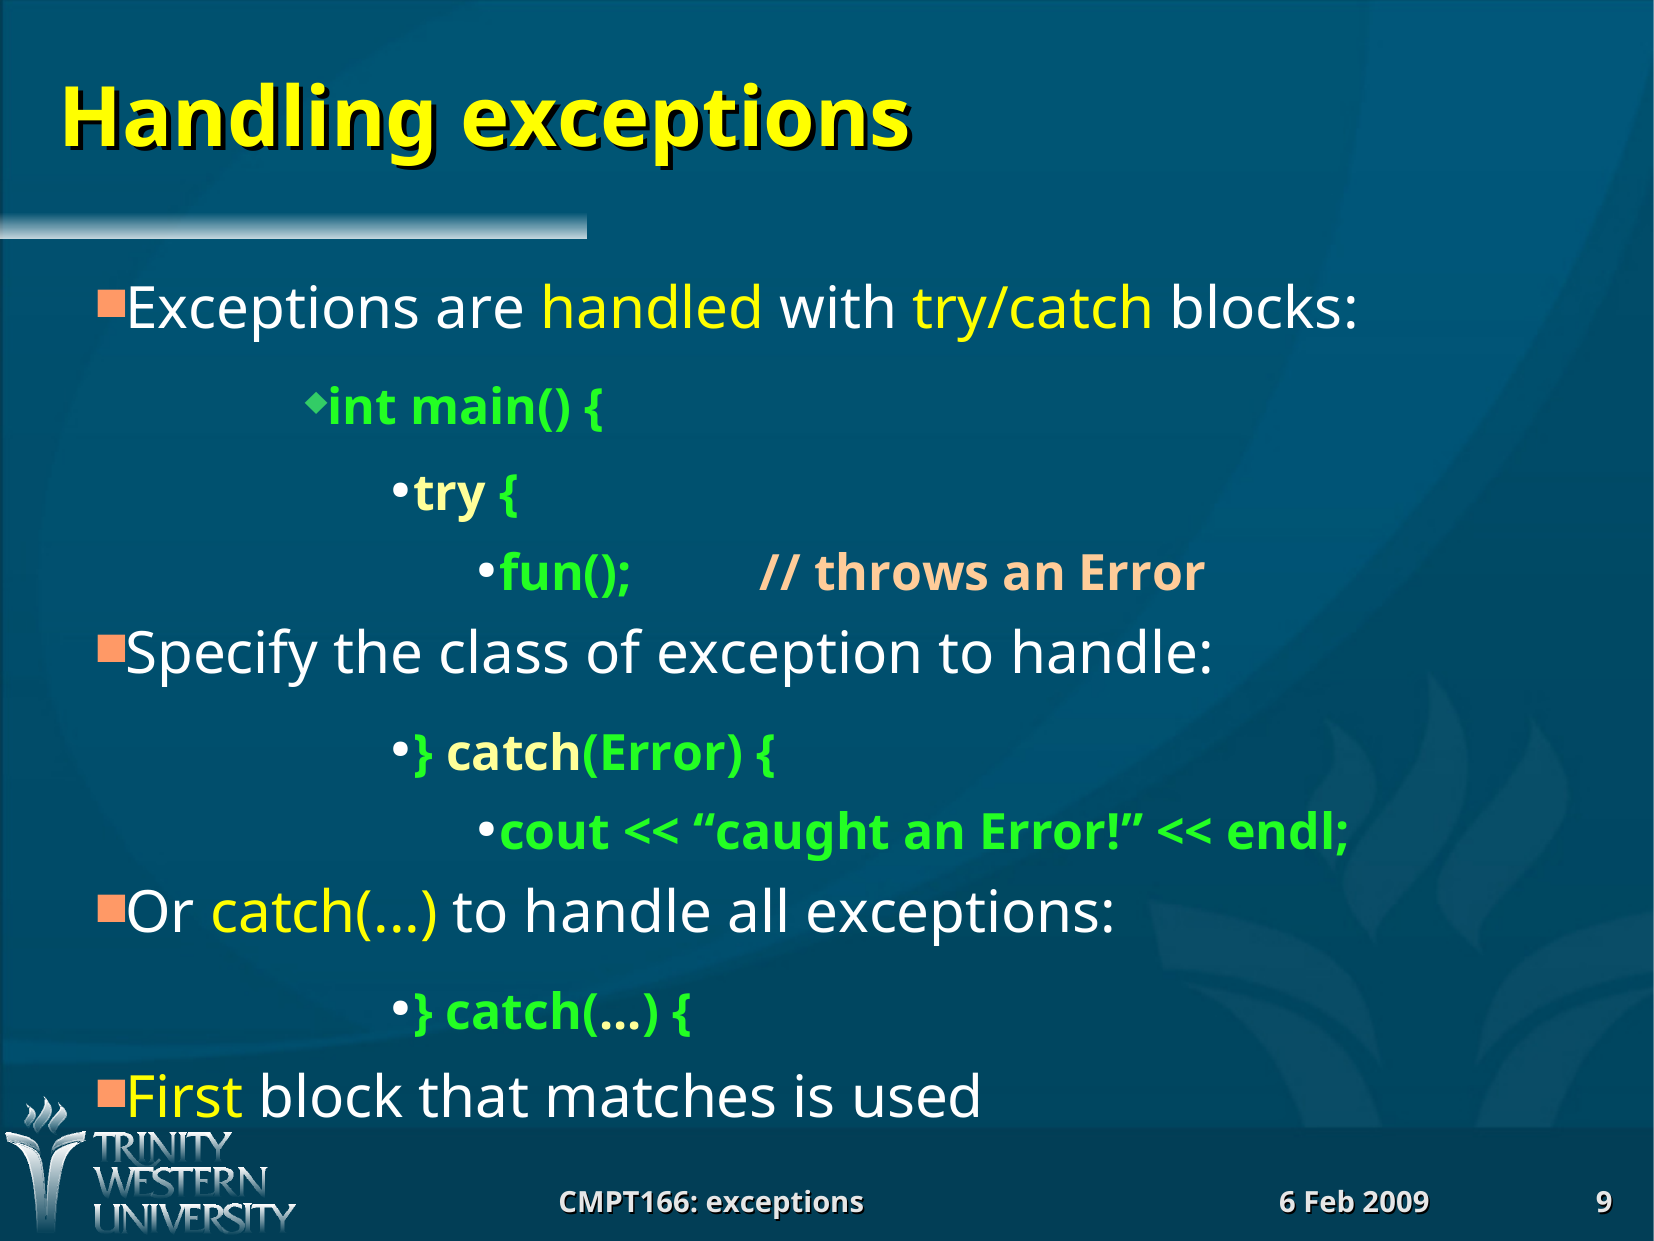

# Handling exceptions
Exceptions are handled with try/catch blocks:
int main() {
try {
fun();		// throws an Error
Specify the class of exception to handle:
} catch(Error) {
cout << “caught an Error!” << endl;
Or catch(...) to handle all exceptions:
} catch(...) {
First block that matches is used
CMPT166: exceptions
6 Feb 2009
9